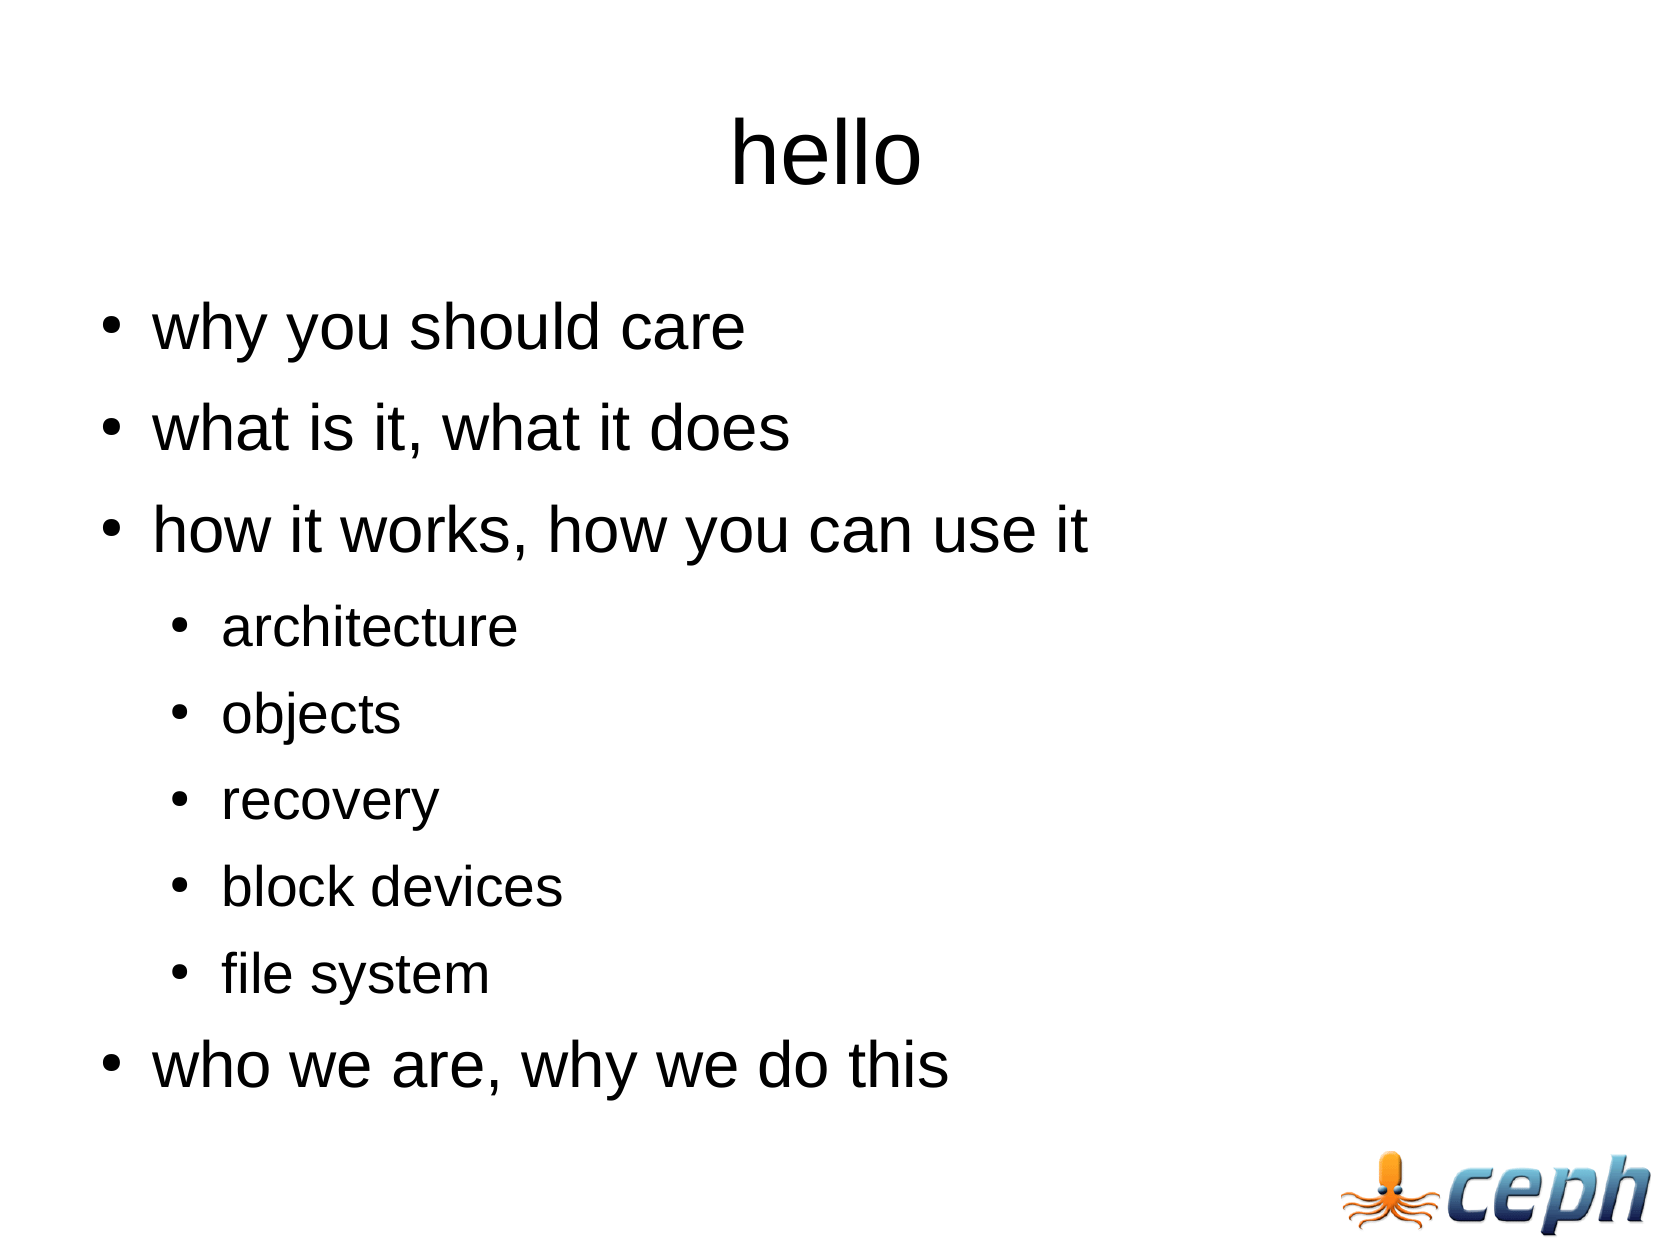

# hello
why you should care
what is it, what it does
how it works, how you can use it
architecture
objects
recovery
block devices
file system
who we are, why we do this